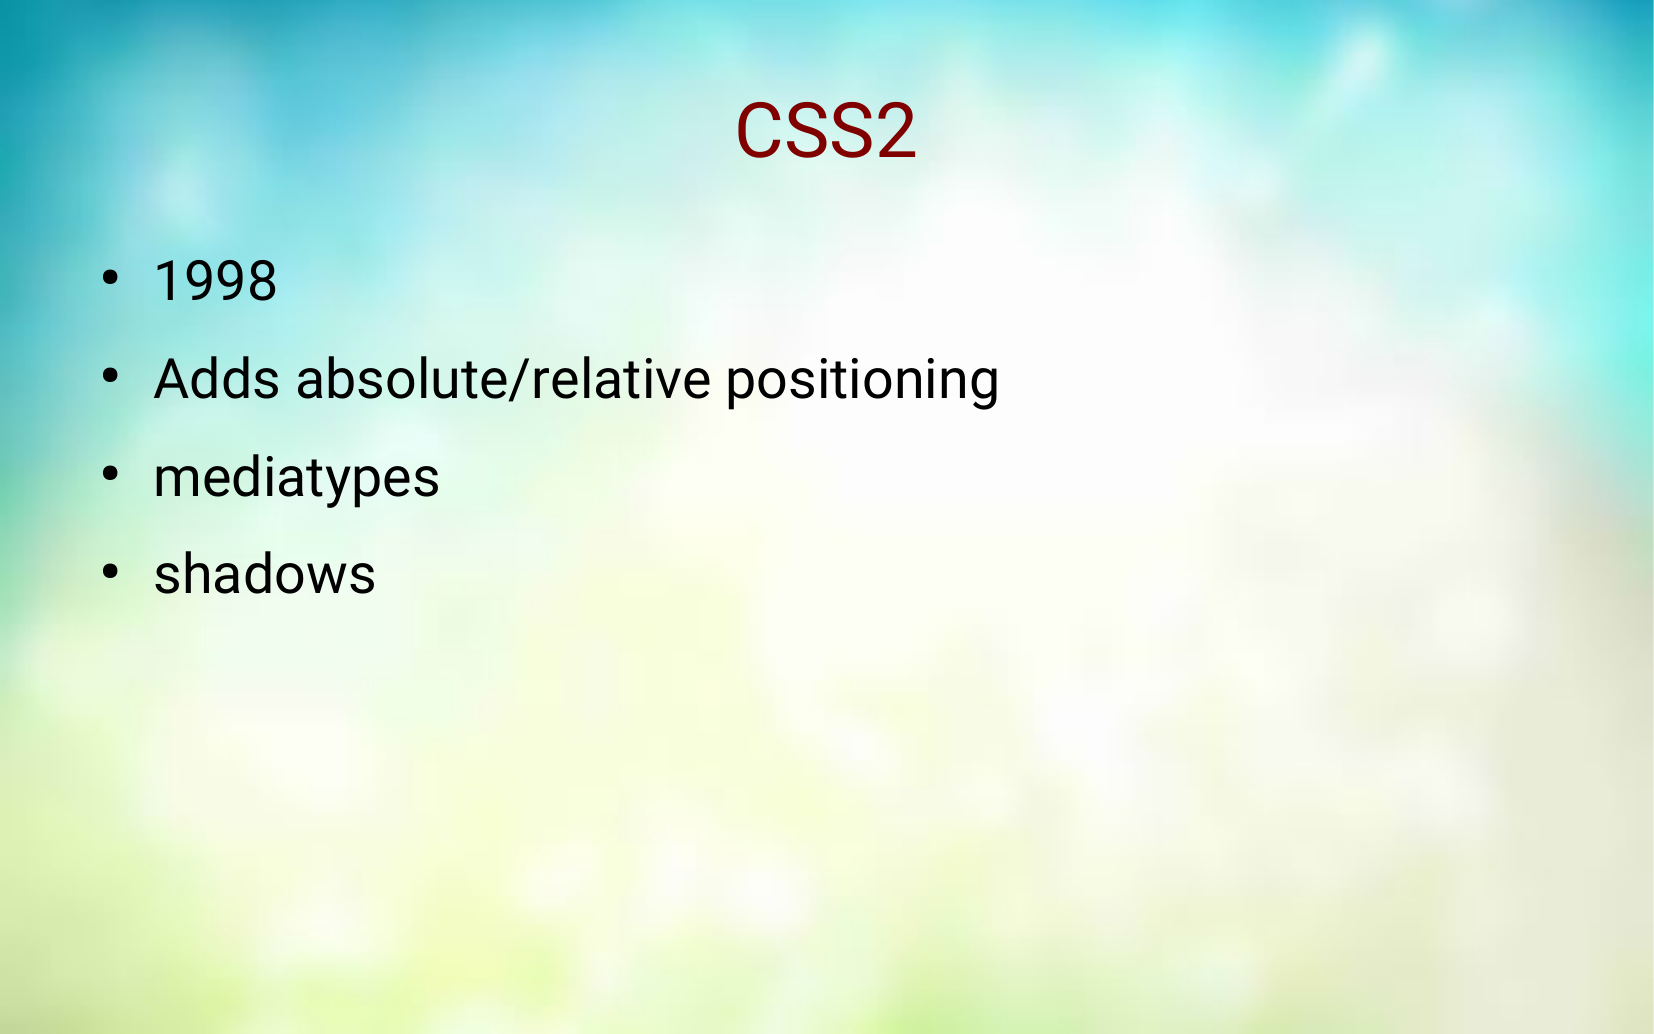

# CSS2
1998
Adds absolute/relative positioning
mediatypes
shadows